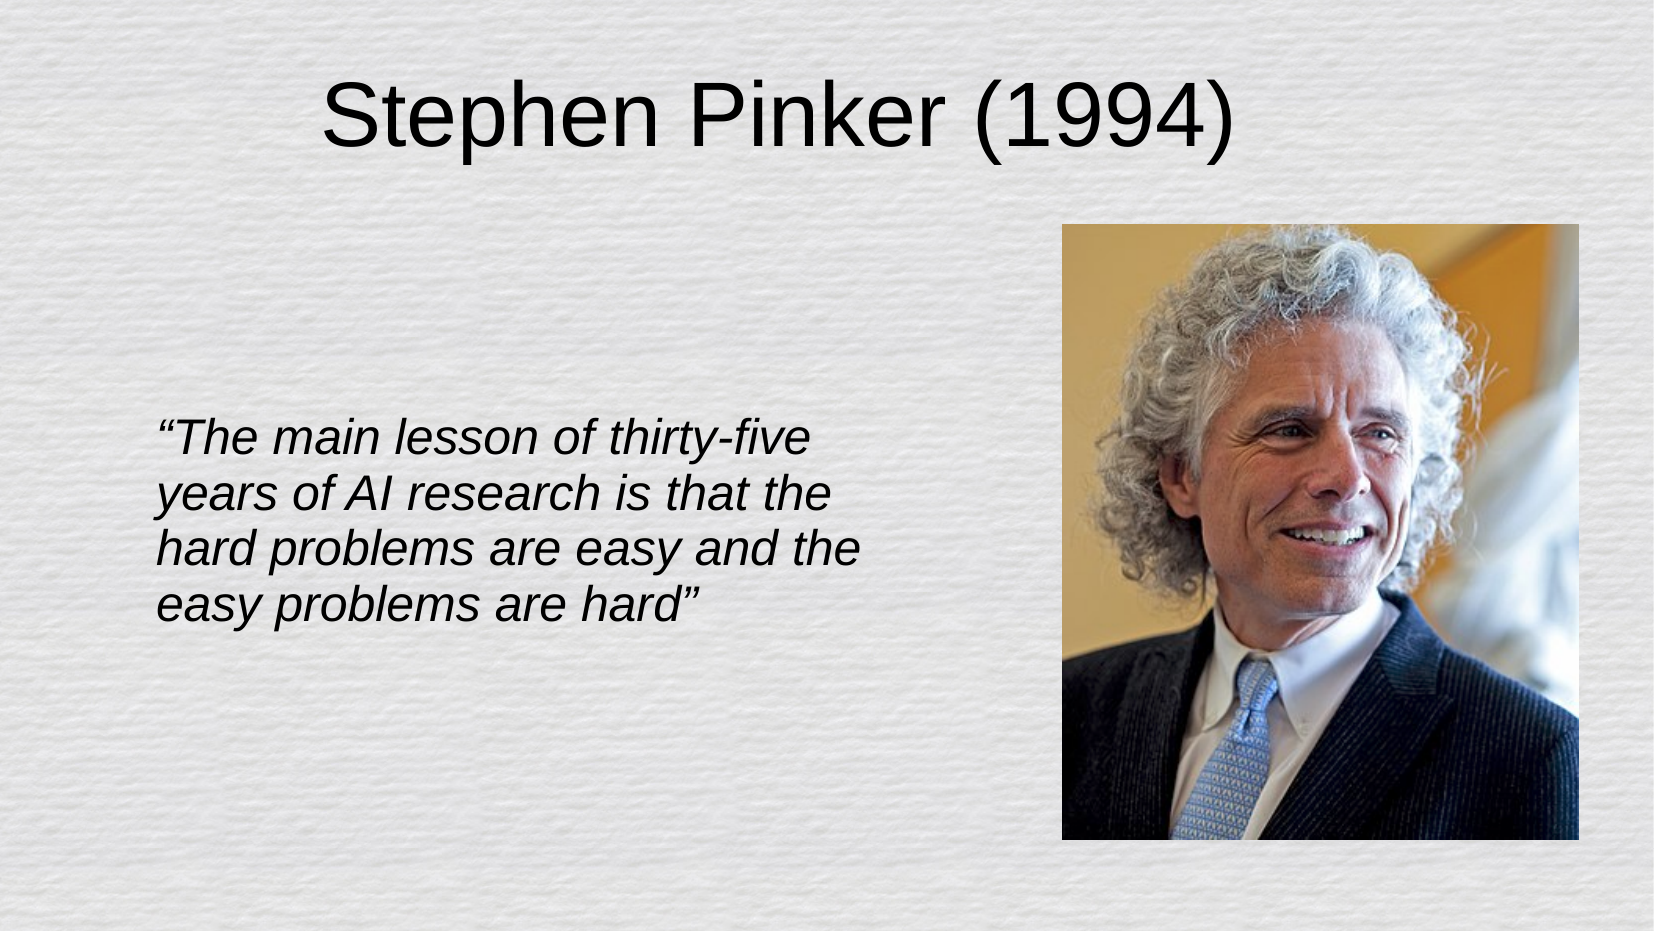

# Stephen Pinker (1994)
“The main lesson of thirty-five years of AI research is that the hard problems are easy and the easy problems are hard”